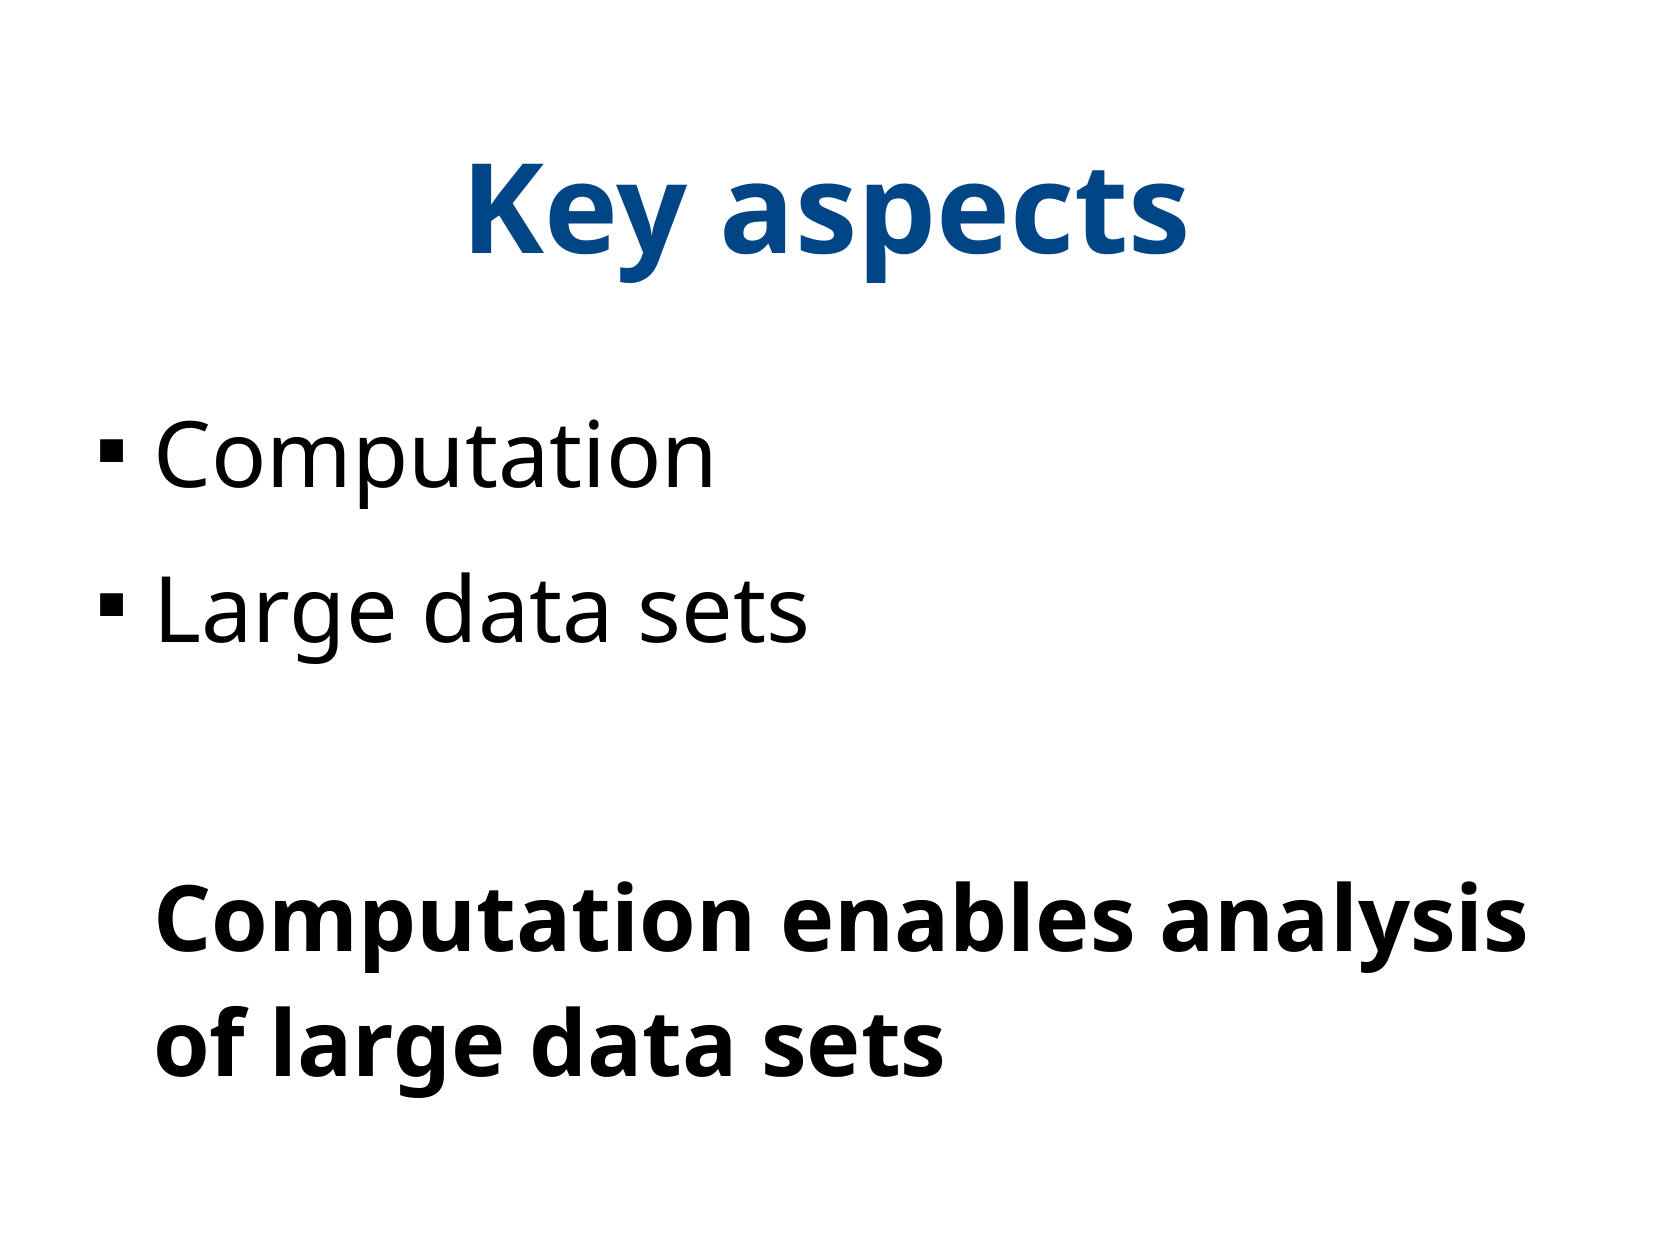

# Key aspects
Computation
Large data sets
Computation enables analysis of large data sets